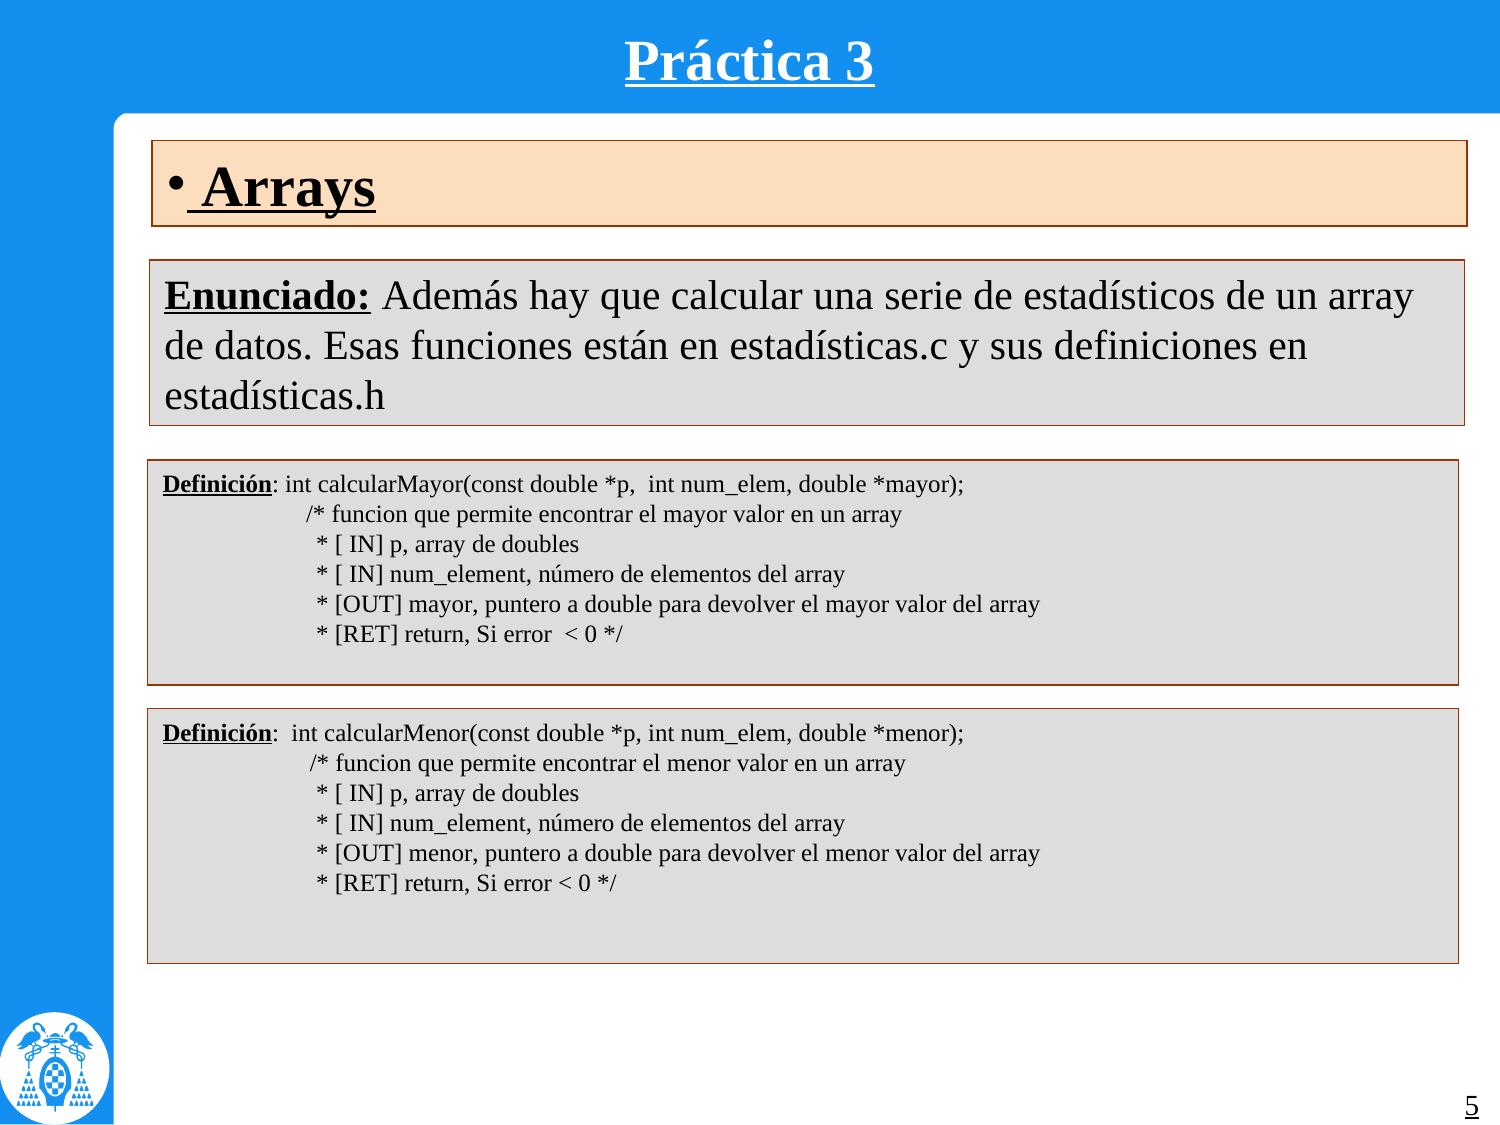

Práctica 3
 Arrays
Enunciado: Además hay que calcular una serie de estadísticos de un array de datos. Esas funciones están en estadísticas.c y sus definiciones en estadísticas.h
Definición: int calcularMayor(const double *p, int num_elem, double *mayor);
 /* funcion que permite encontrar el mayor valor en un array
		 * [ IN] p, array de doubles
		 * [ IN] num_element, número de elementos del array
		 * [OUT] mayor, puntero a double para devolver el mayor valor del array
		 * [RET] return, Si error < 0 */
Definición: int calcularMenor(const double *p, int num_elem, double *menor);
		/* funcion que permite encontrar el menor valor en un array
		 * [ IN] p, array de doubles
		 * [ IN] num_element, número de elementos del array
		 * [OUT] menor, puntero a double para devolver el menor valor del array
		 * [RET] return, Si error < 0 */